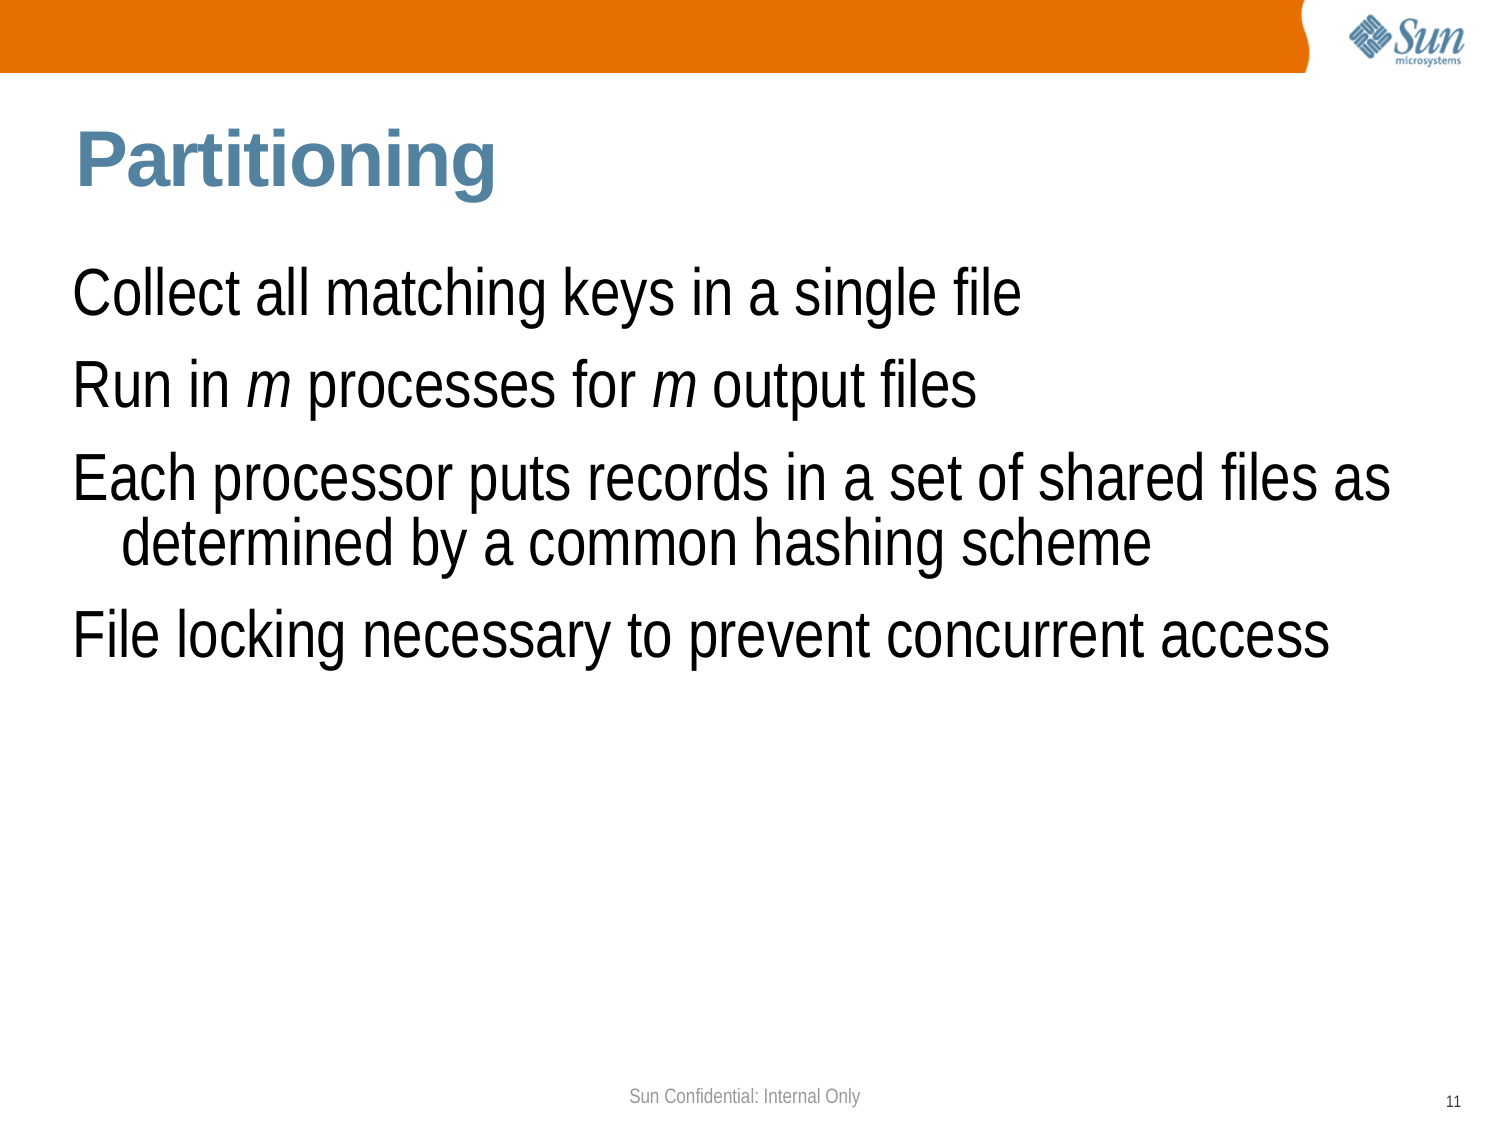

# Partitioning
Collect all matching keys in a single file
Run in m processes for m output files
Each processor puts records in a set of shared files as determined by a common hashing scheme
File locking necessary to prevent concurrent access